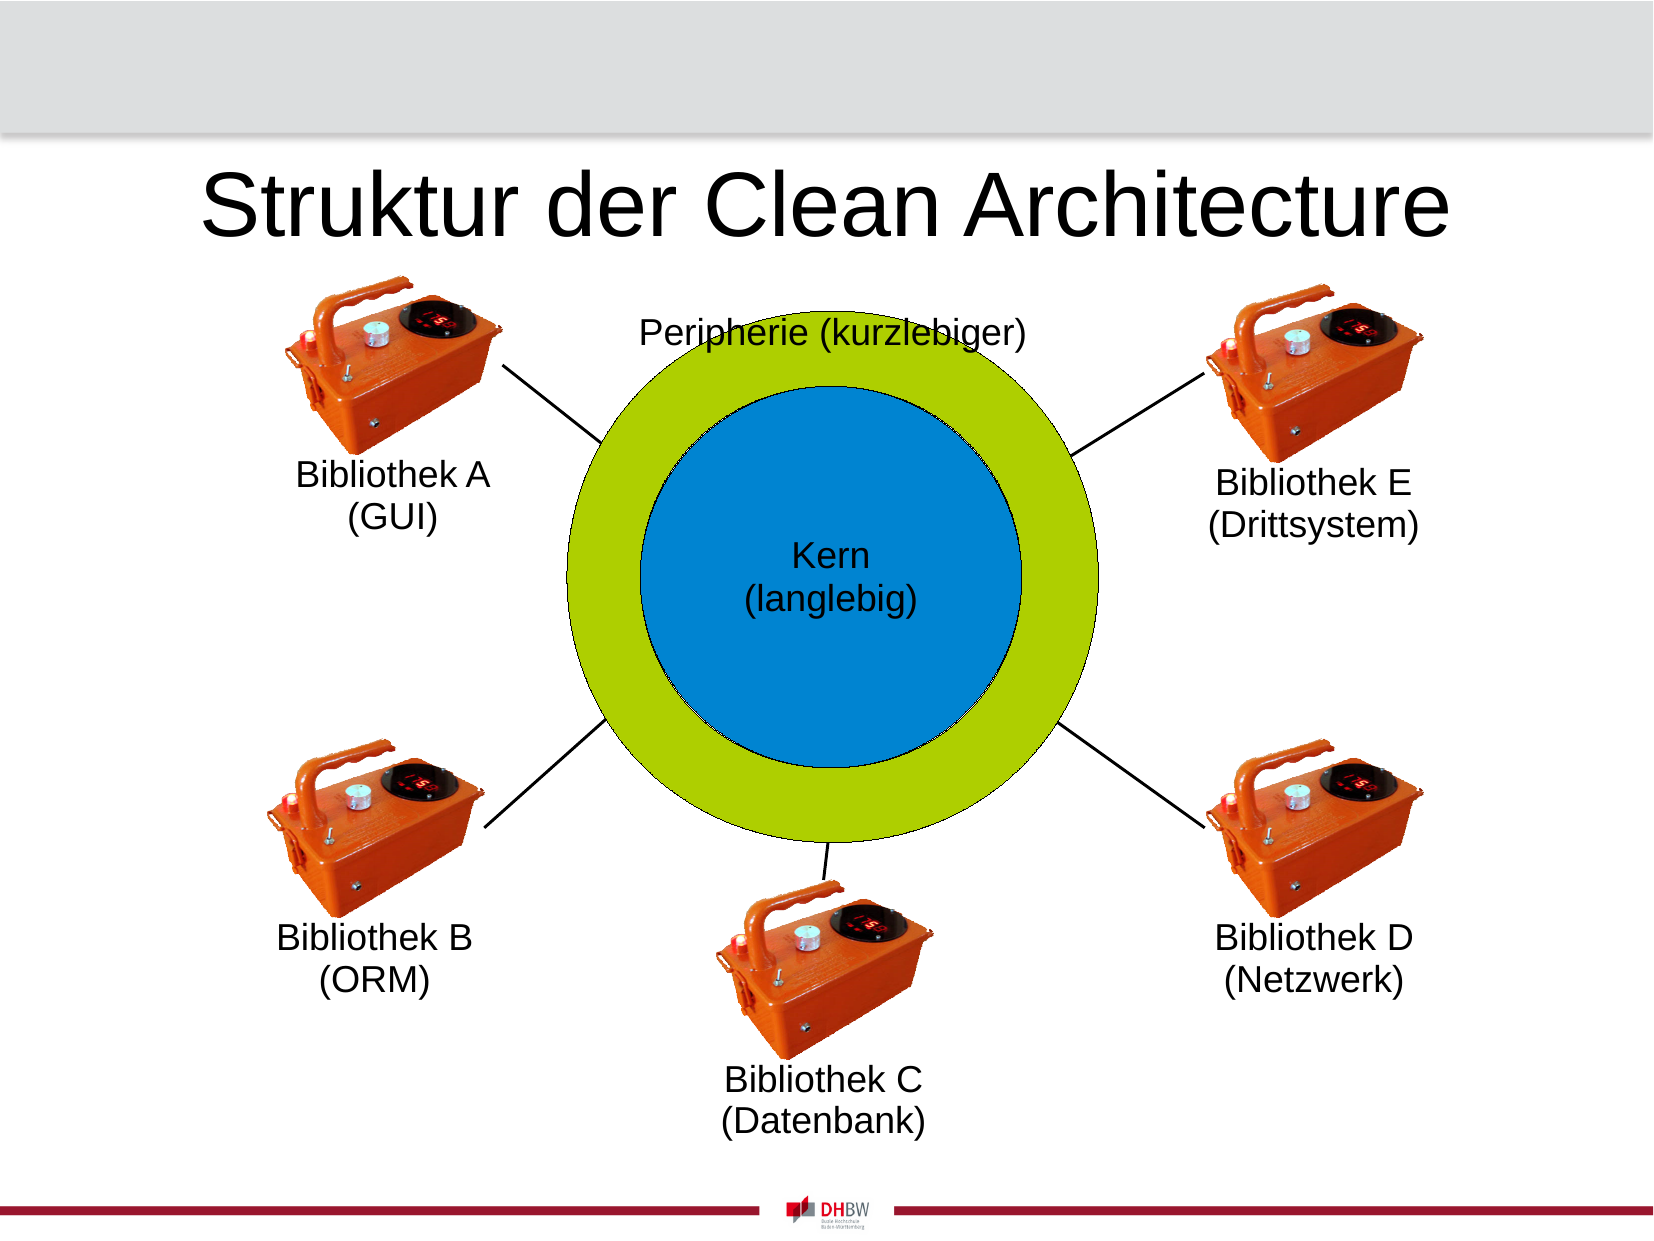

# Struktur der Clean Architecture
Bibliothek A
(GUI)
Bibliothek E
(Drittsystem)
Peripherie (kurzlebiger)
Kern
(langlebig)
Bibliothek B
(ORM)
Bibliothek D
(Netzwerk)
Bibliothek C
(Datenbank)